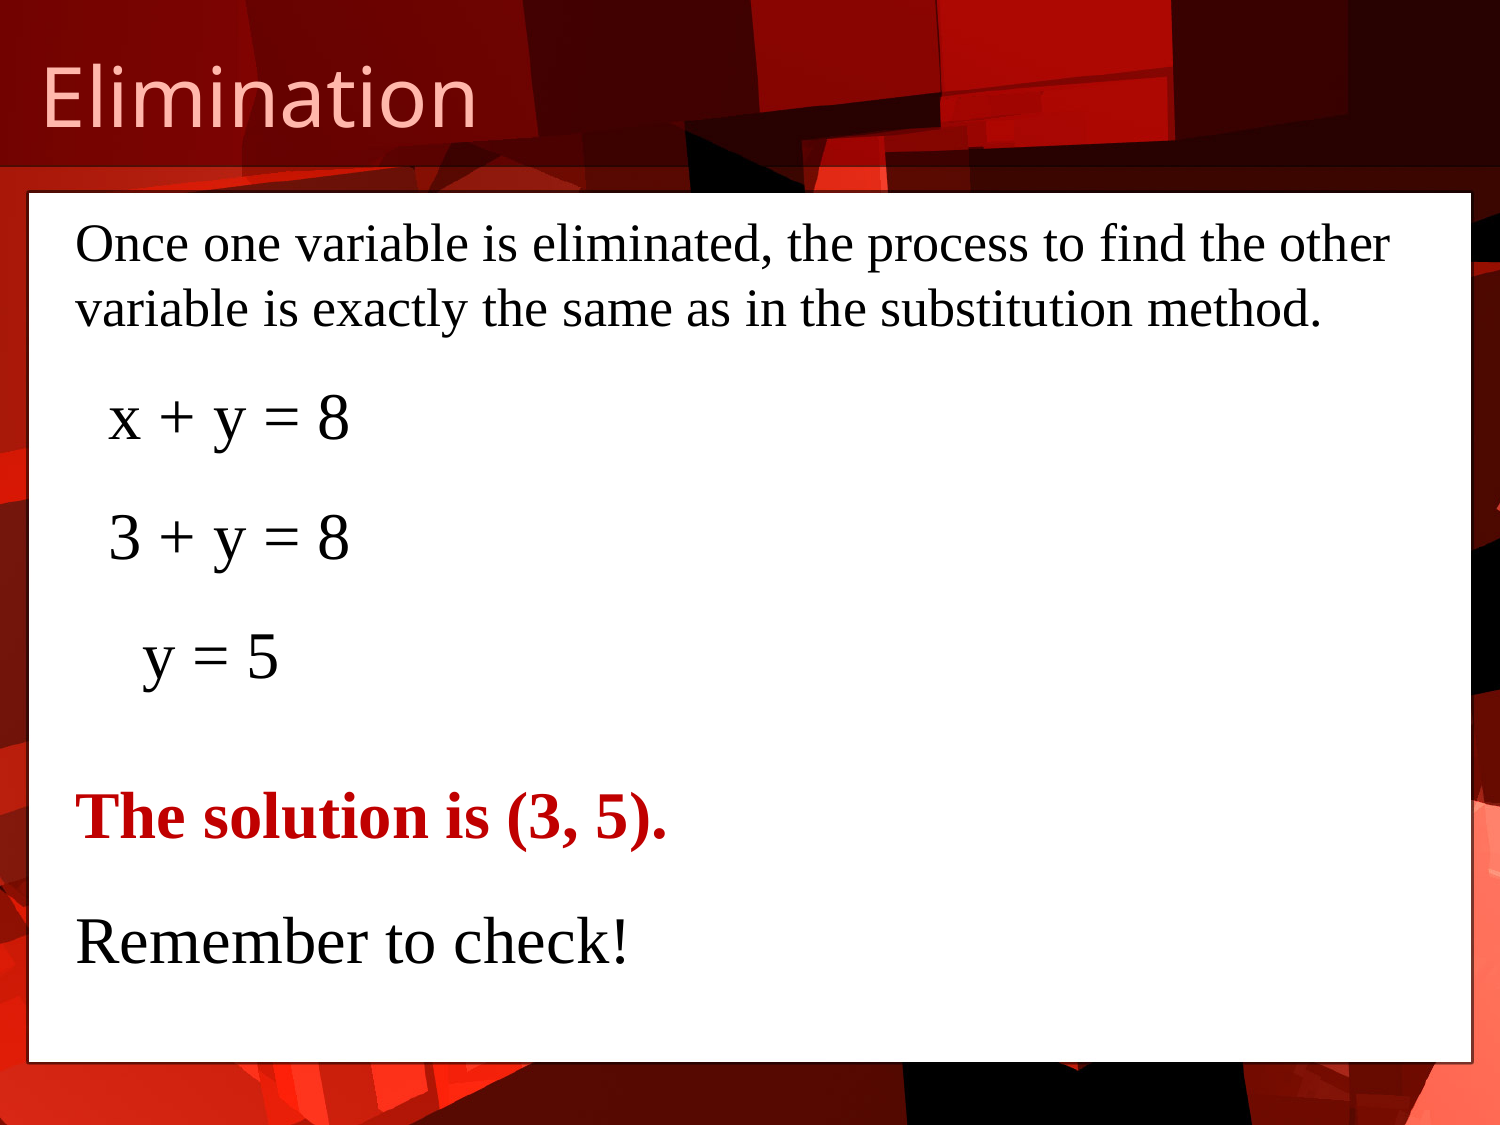

# Elimination
Once one variable is eliminated, the process to find the other variable is exactly the same as in the substitution method.
 x + y = 8
 3 + y = 8
 y = 5
The solution is (3, 5).
Remember to check!